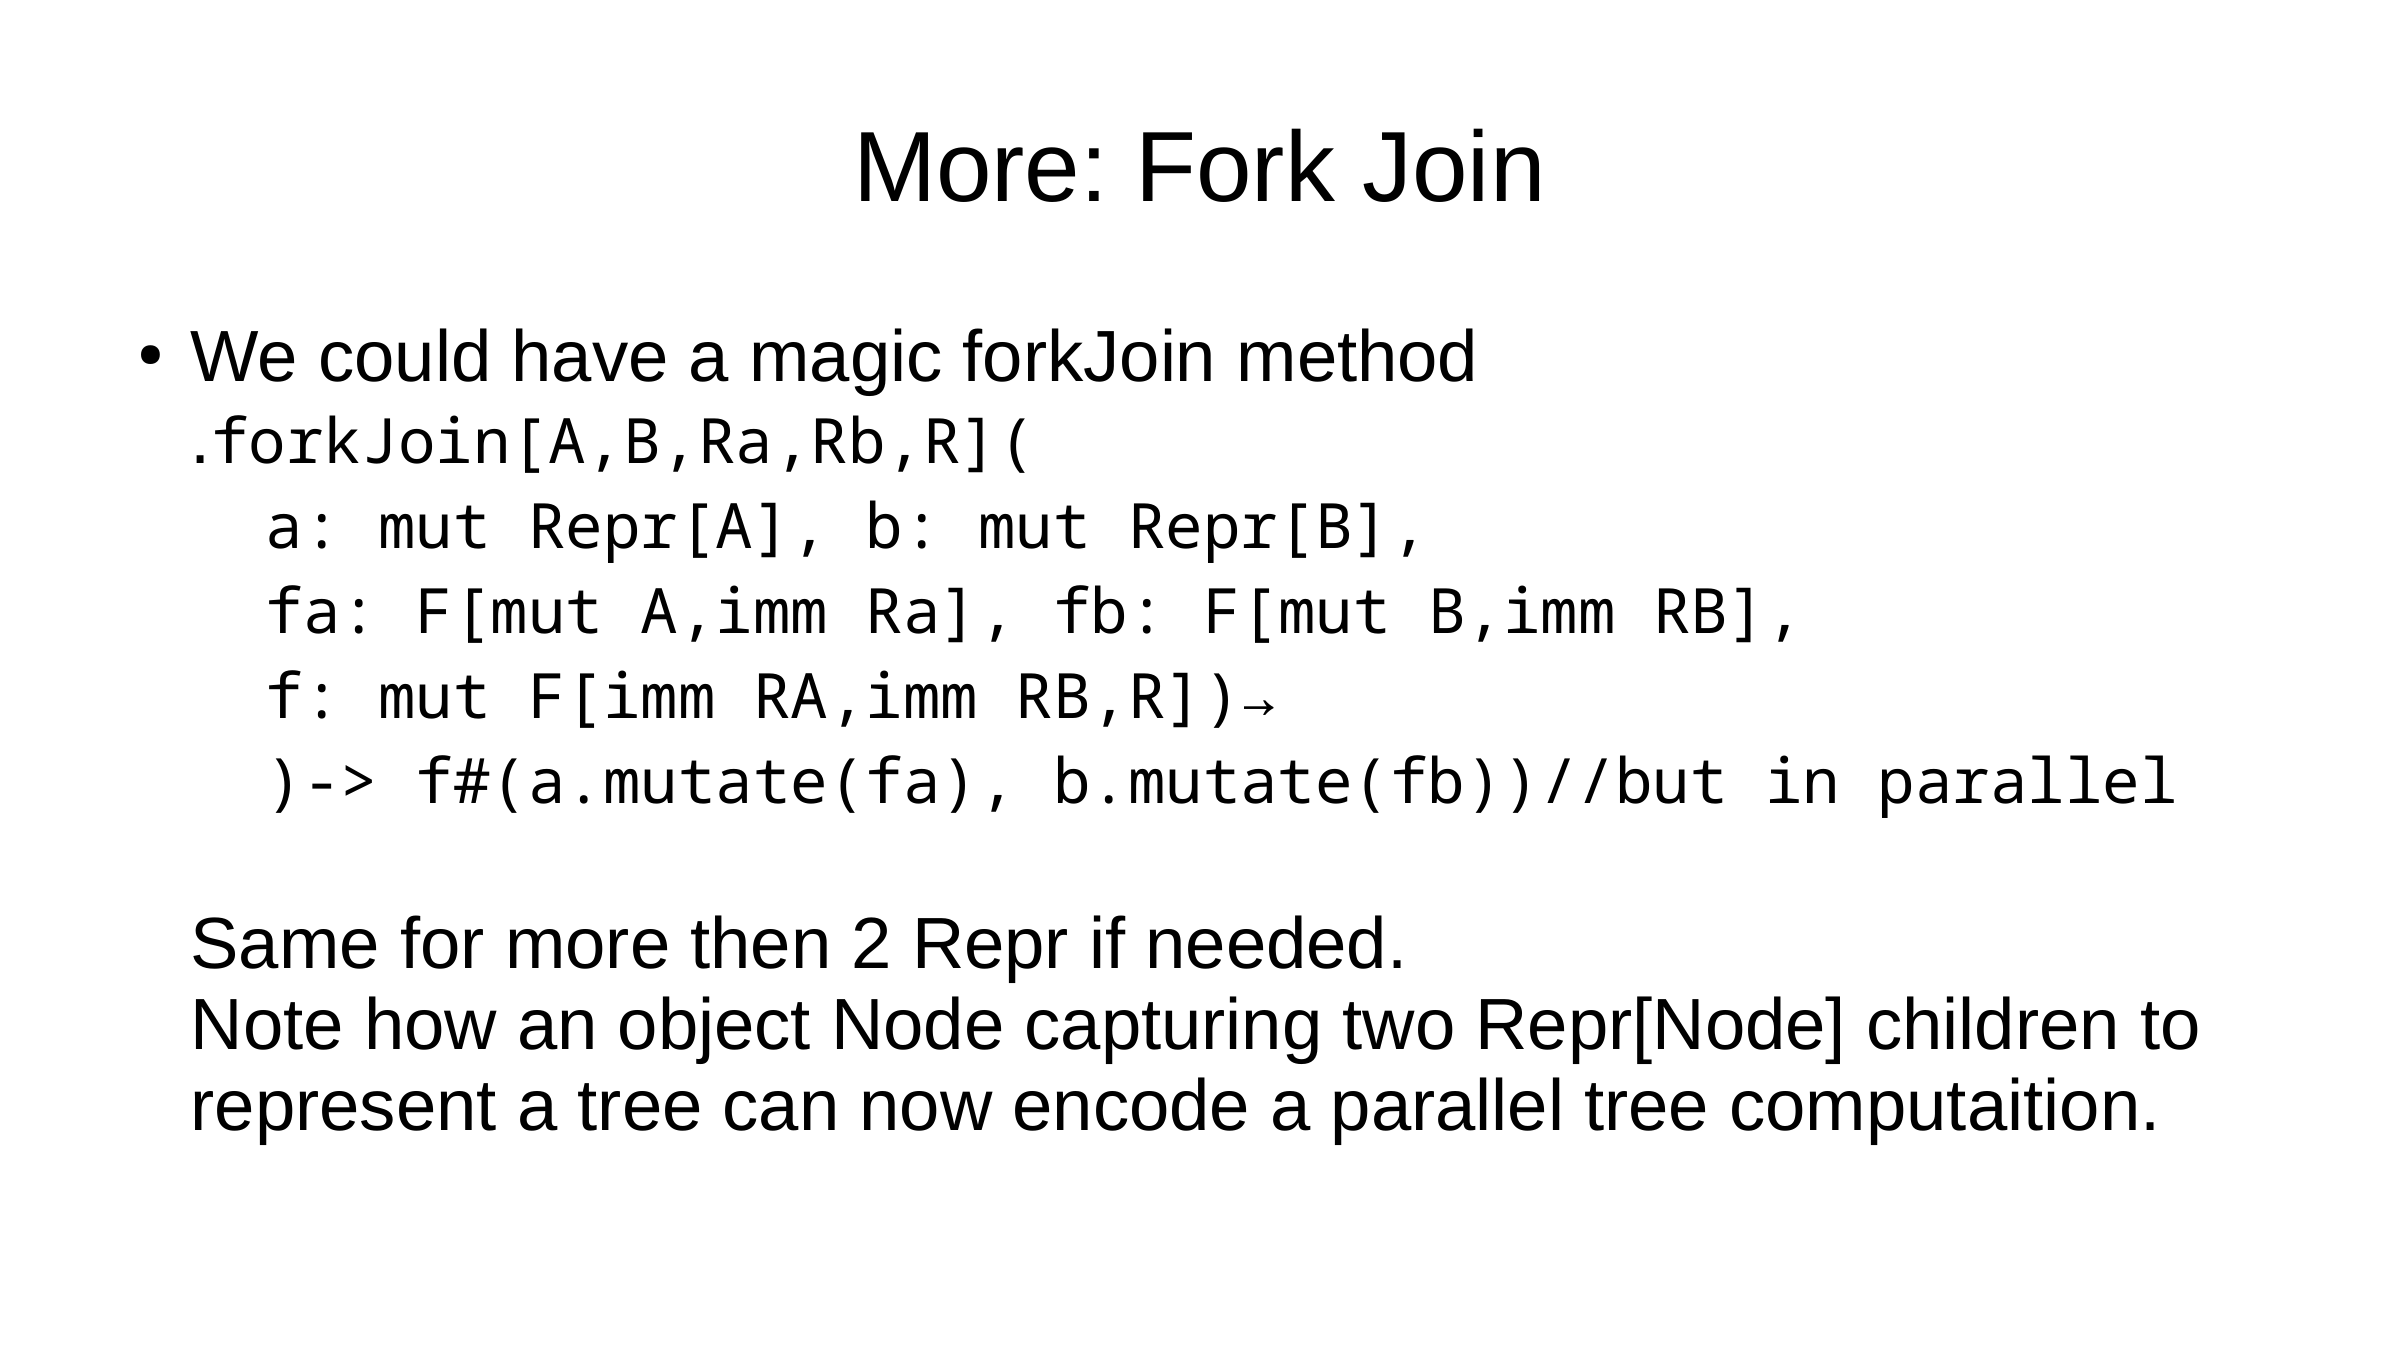

# More: Fork Join
We could have a magic forkJoin method
.forkJoin[A,B,Ra,Rb,R](
 a: mut Repr[A], b: mut Repr[B],
 fa: F[mut A,imm Ra], fb: F[mut B,imm RB],
 f: mut F[imm RA,imm RB,R])→
 )-> f#(a.mutate(fa), b.mutate(fb))//but in parallel
Same for more then 2 Repr if needed.
Note how an object Node capturing two Repr[Node] children to represent a tree can now encode a parallel tree computaition.